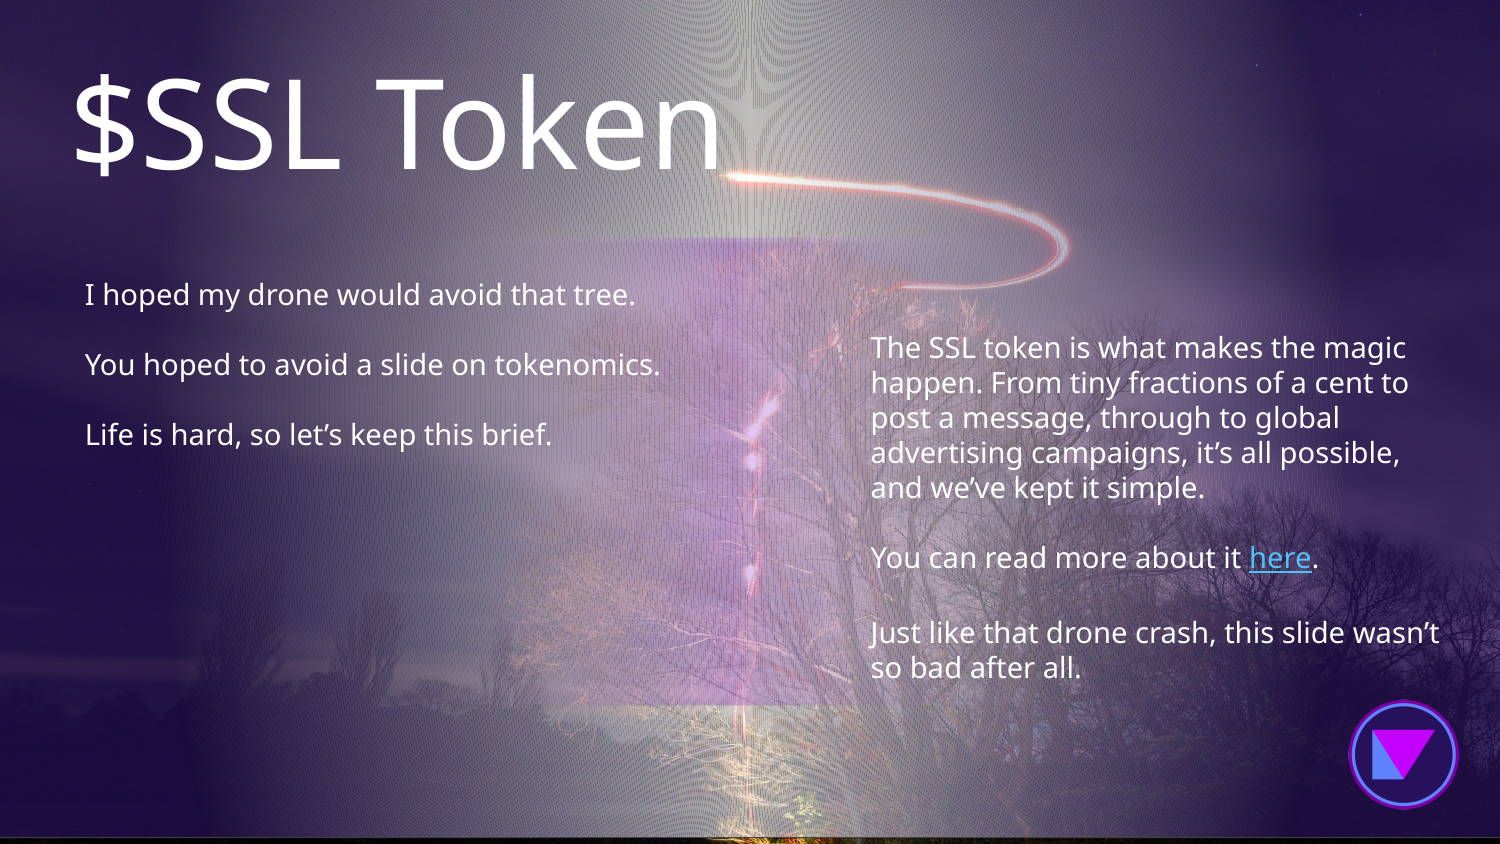

# $SSL Token
The SSL token is what makes the magic happen. From tiny fractions of a cent to post a message, through to global advertising campaigns, it’s all possible, and we’ve kept it simple.
You can read more about it here.
Just like that drone crash, this slide wasn’t so bad after all.
I hoped my drone would avoid that tree.
You hoped to avoid a slide on tokenomics.
Life is hard, so let’s keep this brief.